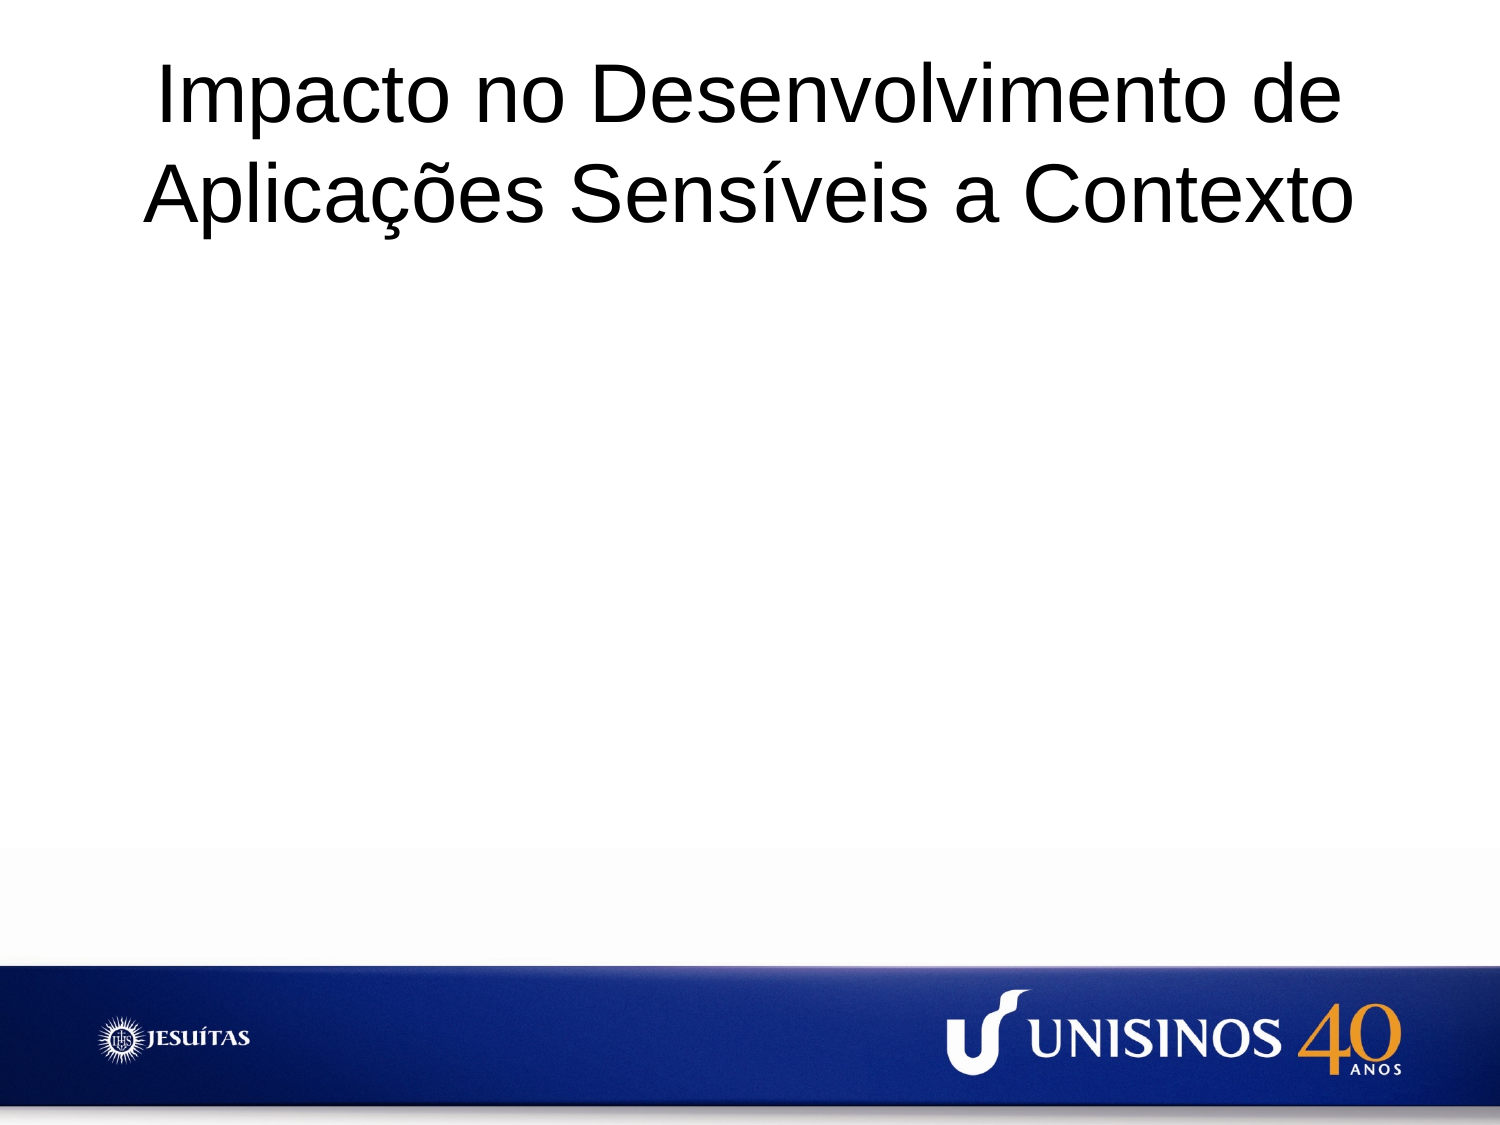

# Impacto no Desenvolvimento de Aplicações Sensíveis a Contexto